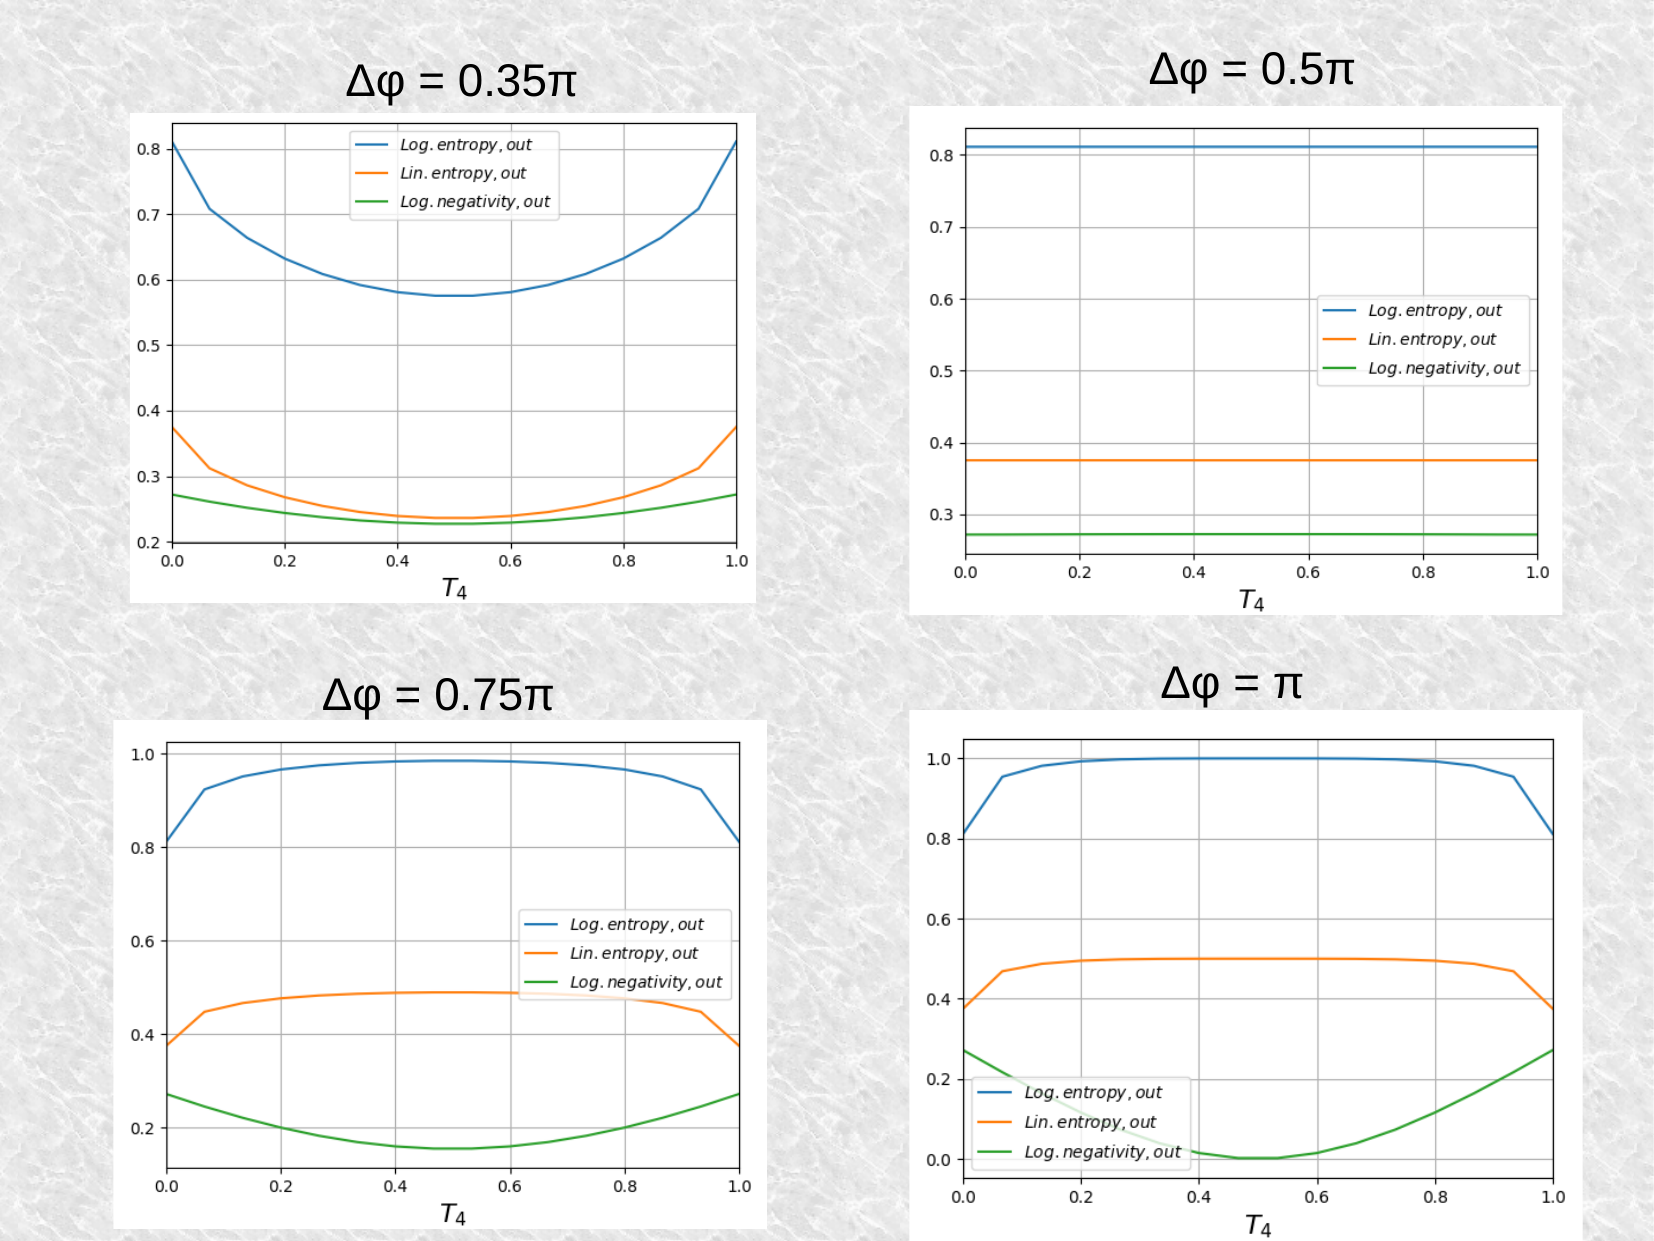

Δφ = 0.5π
Δφ = 0.35π
Δφ = π
Δφ = 0.75π
Δφ = 0.75pi